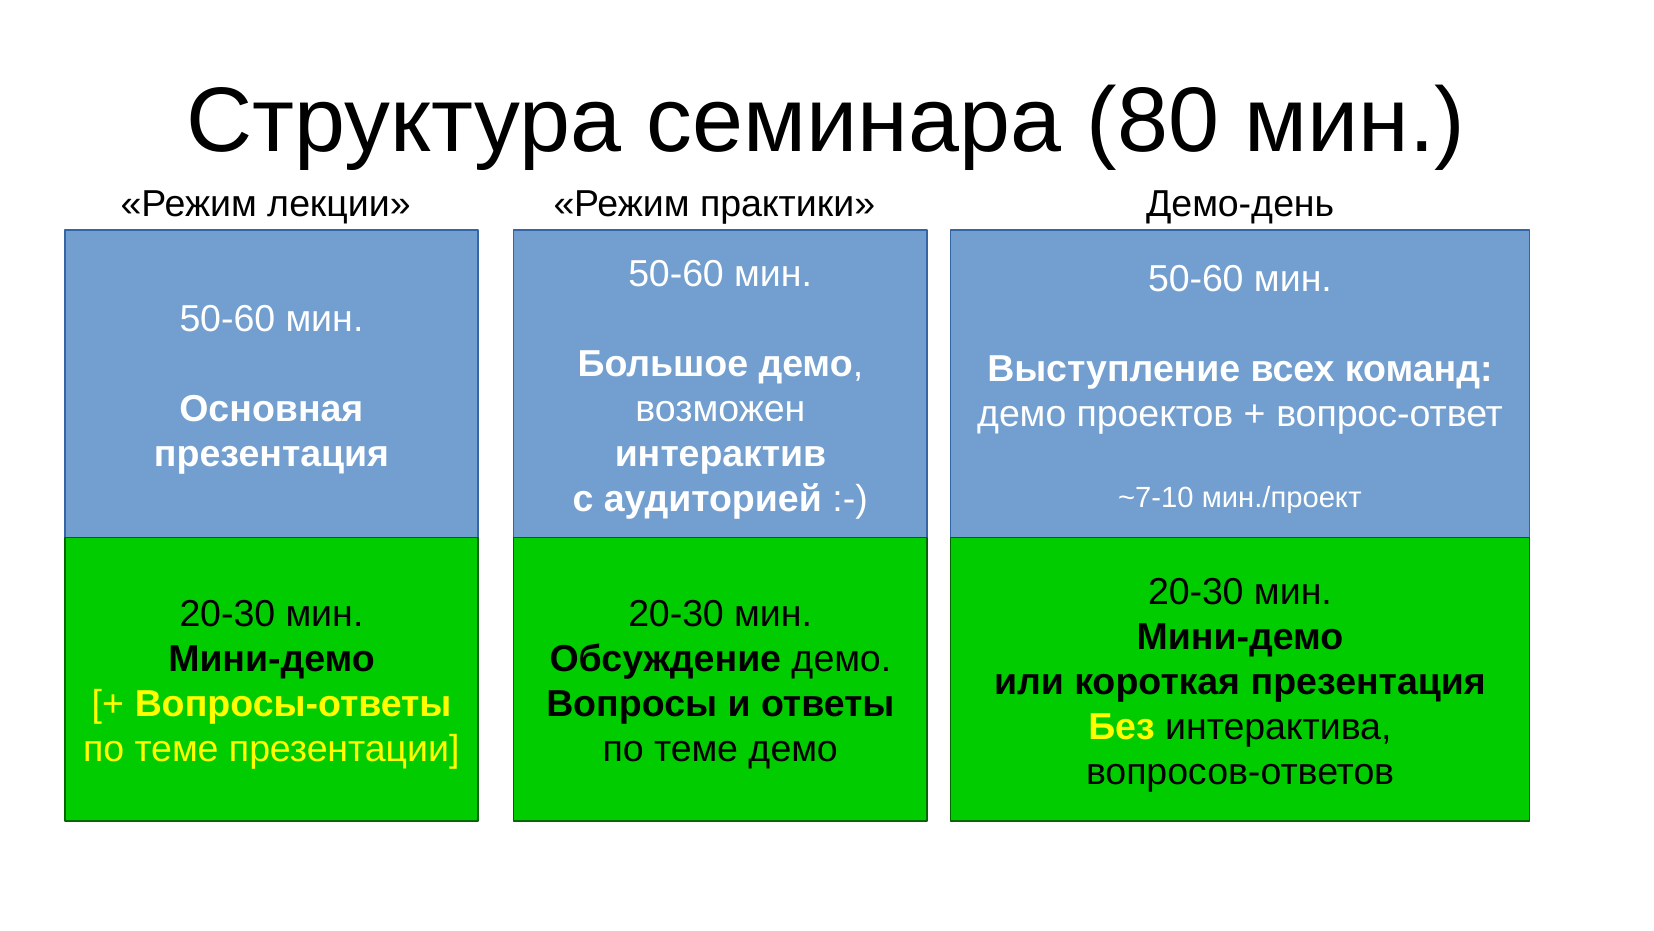

Структура семинара (80 мин.)
«Режим лекции»
«Режим практики»
Демо-день
50-60 мин.
Основная
презентация
50-60 мин.
Большое демо,
возможен интерактив
с аудиторией :-)
50-60 мин.
Выступление всех команд:
демо проектов + вопрос-ответ
~7-10 мин./проект
20-30 мин.
Мини-демо
[+ Вопросы-ответы
по теме презентации]
20-30 мин.
Обсуждение демо.
Вопросы и ответы
по теме демо
20-30 мин.
Мини-демо
или короткая презентация
Без интерактива,
вопросов-ответов